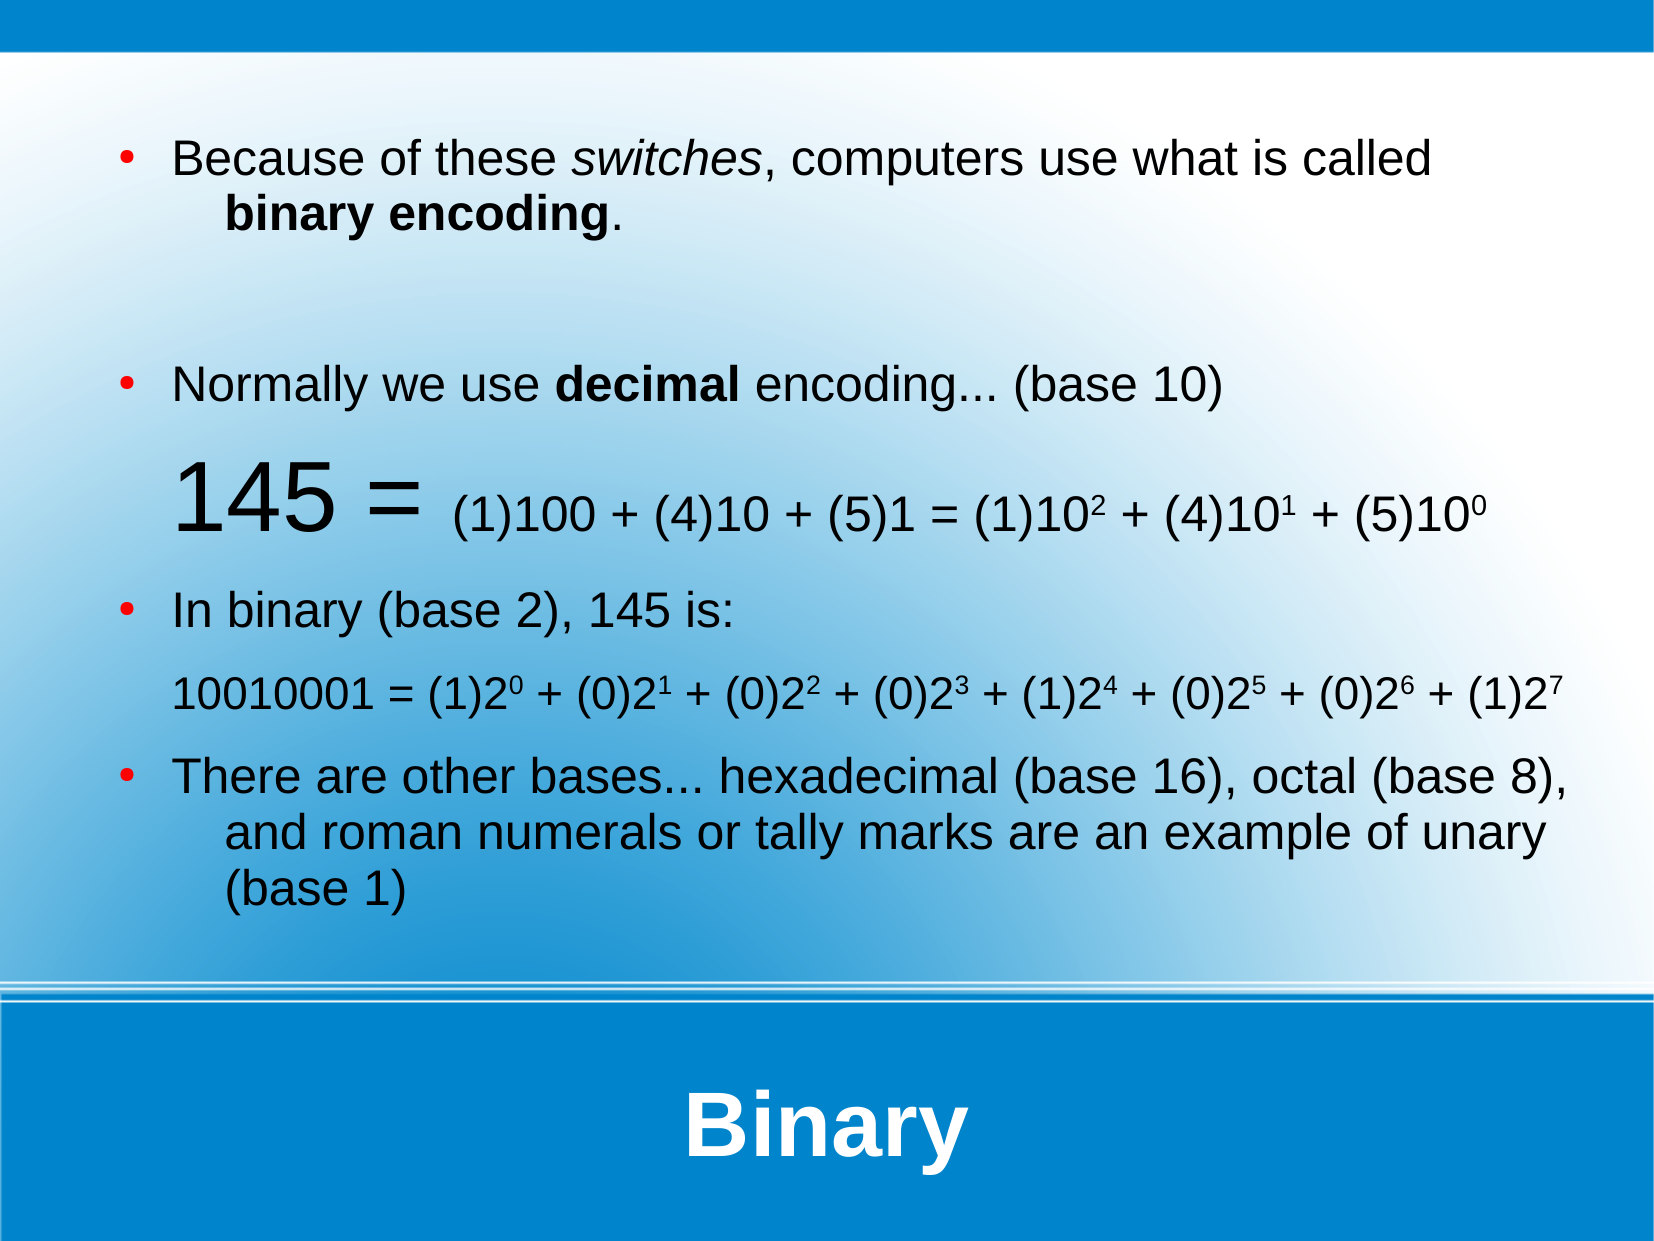

Because of these switches, computers use what is called binary encoding.
Normally we use decimal encoding... (base 10)
145 = (1)100 + (4)10 + (5)1 = (1)102 + (4)101 + (5)100
In binary (base 2), 145 is:
10010001 = (1)20 + (0)21 + (0)22 + (0)23 + (1)24 + (0)25 + (0)26 + (1)27
There are other bases... hexadecimal (base 16), octal (base 8), and roman numerals or tally marks are an example of unary (base 1)
# Binary